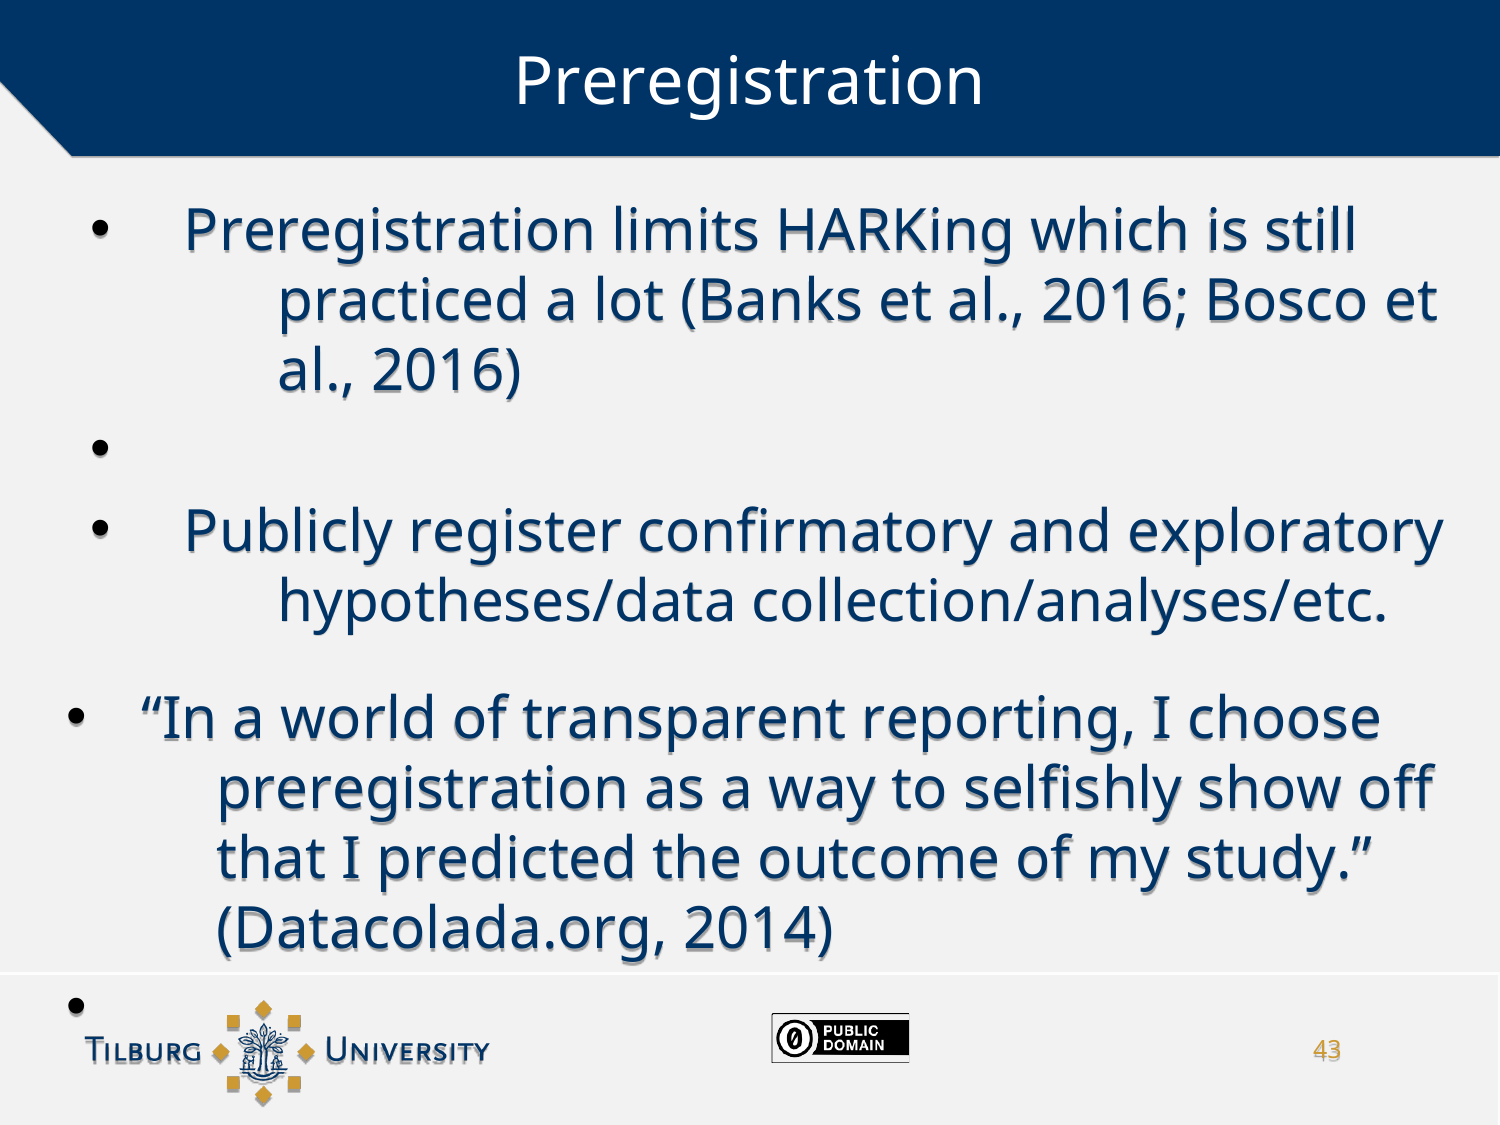

# Preregistration
Preregistration limits HARKing which is still practiced a lot (Banks et al., 2016; Bosco et al., 2016)
Publicly register confirmatory and exploratory hypotheses/data collection/analyses/etc.
“In a world of transparent reporting, I choose preregistration as a way to selfishly show off that I predicted the outcome of my study.” (Datacolada.org, 2014)